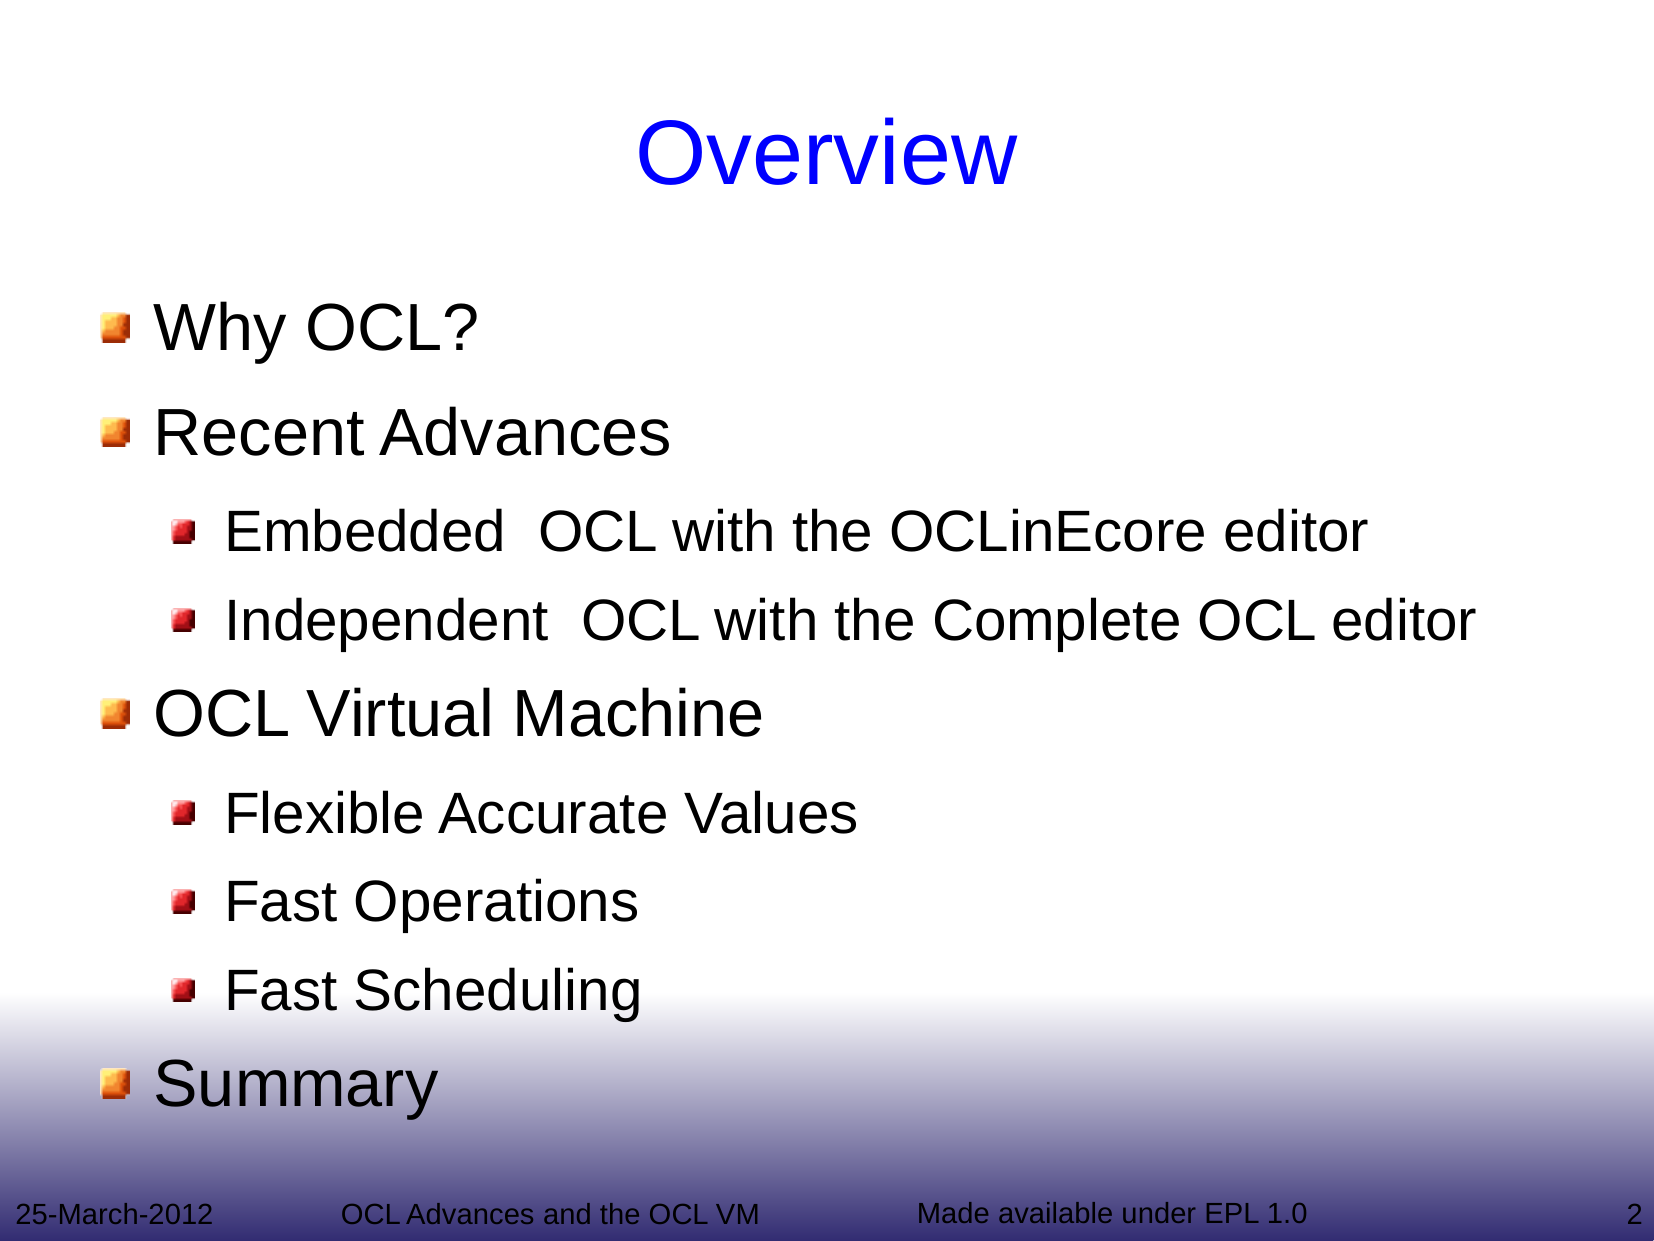

# Overview
Why OCL?
Recent Advances
Embedded OCL with the OCLinEcore editor
Independent OCL with the Complete OCL editor
OCL Virtual Machine
Flexible Accurate Values
Fast Operations
Fast Scheduling
Summary
25-March-2012
OCL Advances and the OCL VM
2